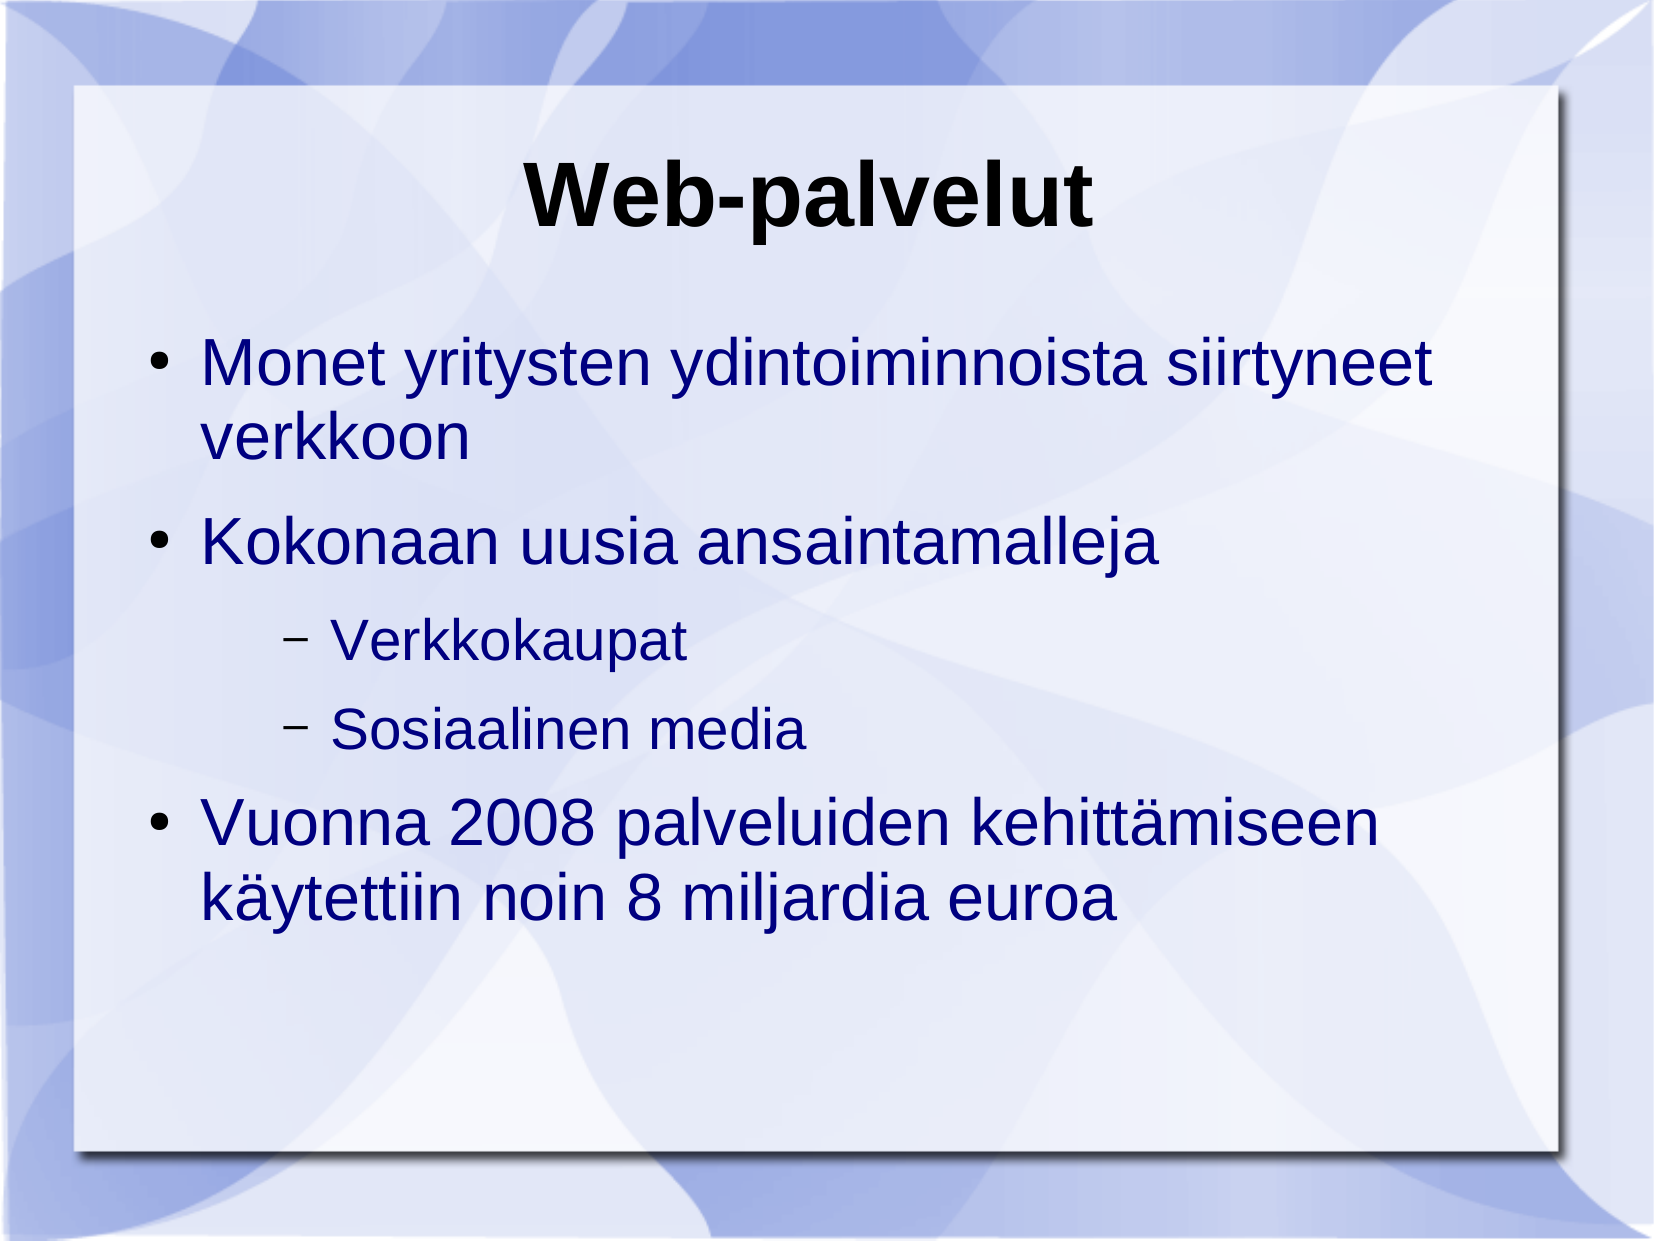

# Web-palvelut
Monet yritysten ydintoiminnoista siirtyneet verkkoon
Kokonaan uusia ansaintamalleja
Verkkokaupat
Sosiaalinen media
Vuonna 2008 palveluiden kehittämiseen käytettiin noin 8 miljardia euroa